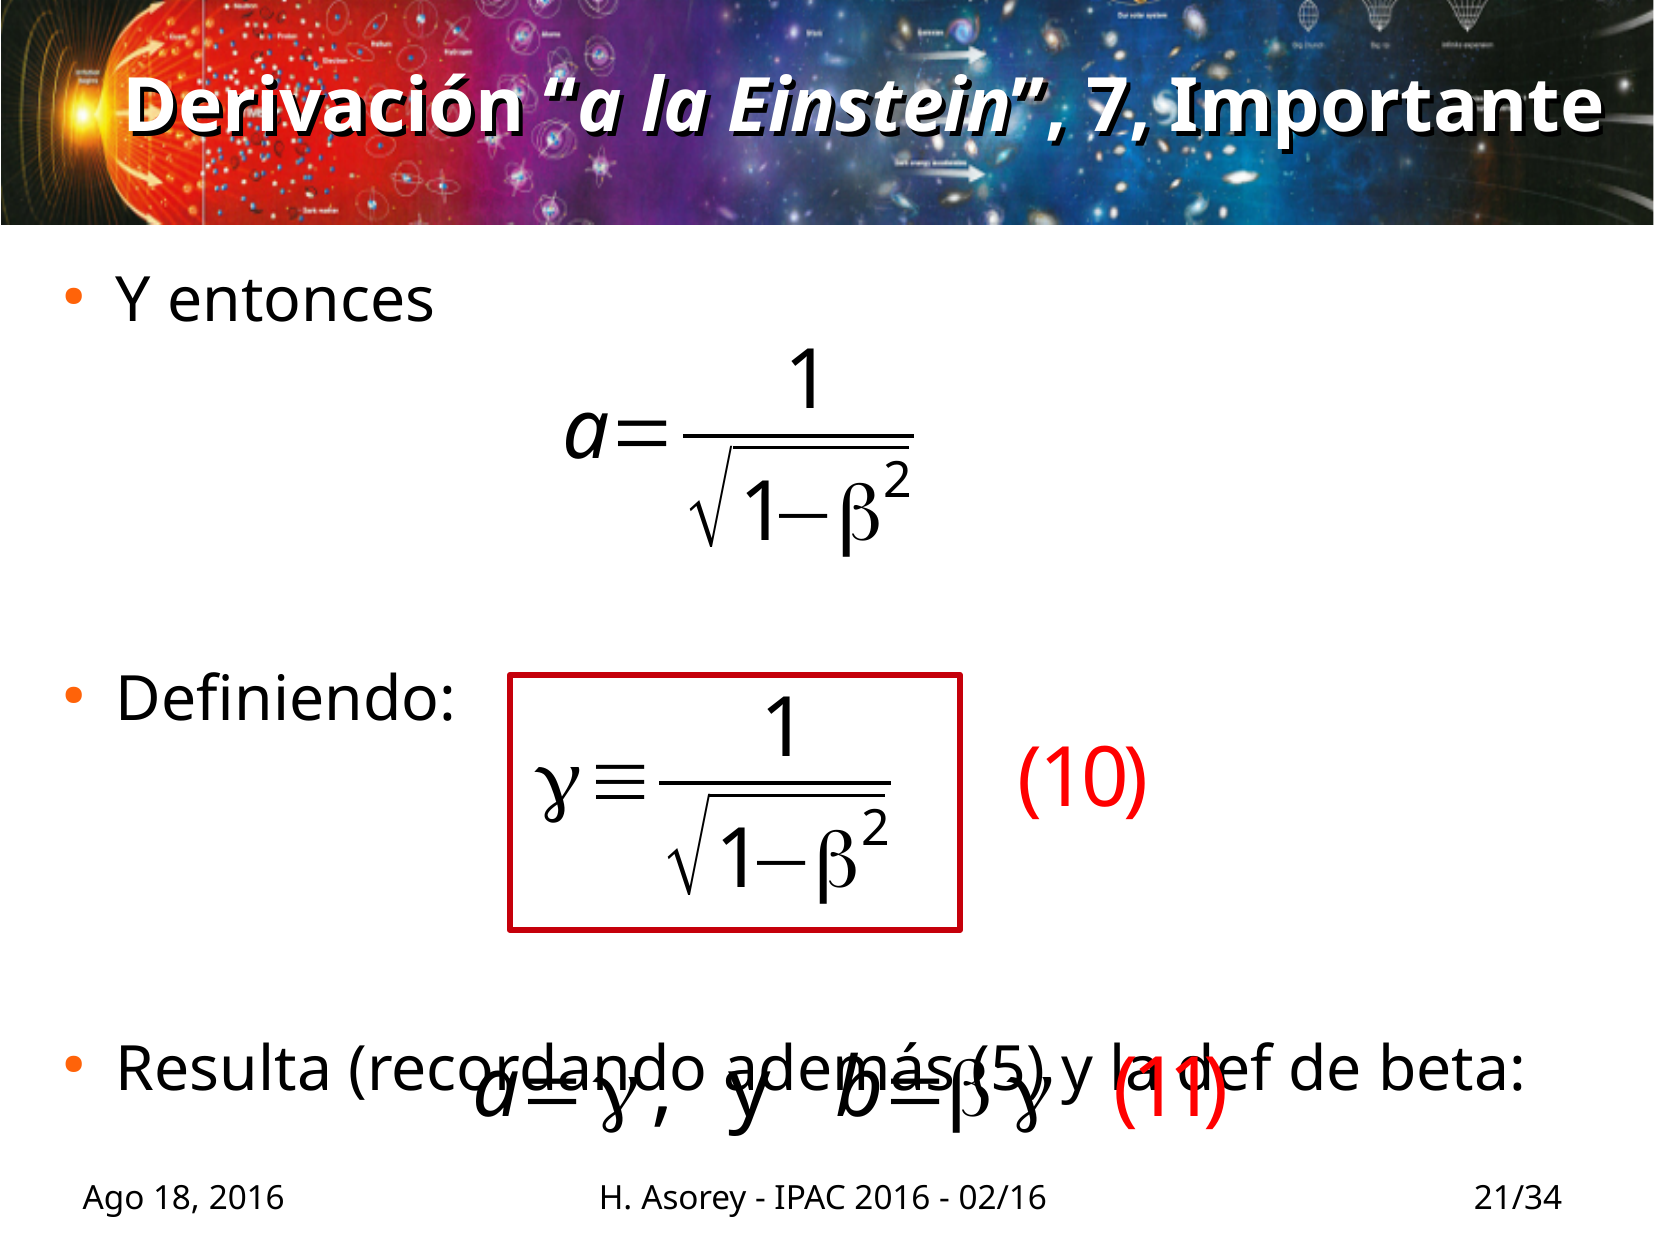

# Derivación “a la Einstein”, 7, Importante
Y entonces
Definiendo:
Resulta (recordando además (5) y la def de beta:
Ago 18, 2016
H. Asorey - IPAC 2016 - 02/16
21